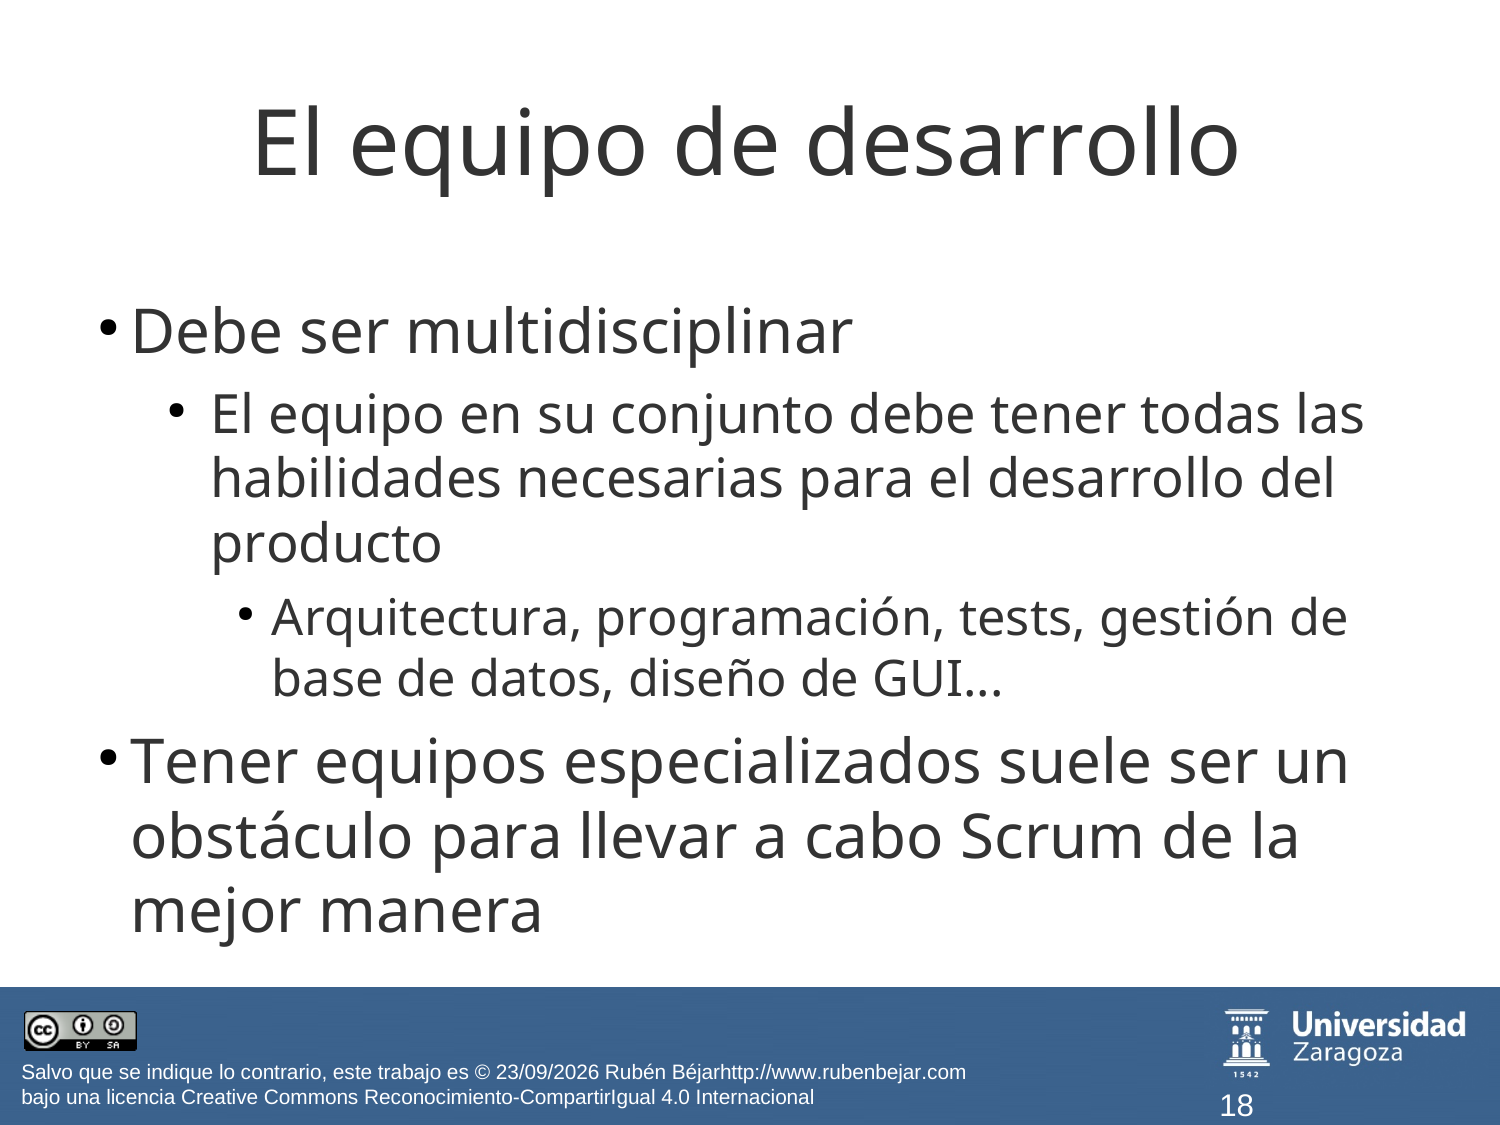

# El equipo de desarrollo
Debe ser multidisciplinar
El equipo en su conjunto debe tener todas las habilidades necesarias para el desarrollo del producto
Arquitectura, programación, tests, gestión de base de datos, diseño de GUI...
Tener equipos especializados suele ser un obstáculo para llevar a cabo Scrum de la mejor manera